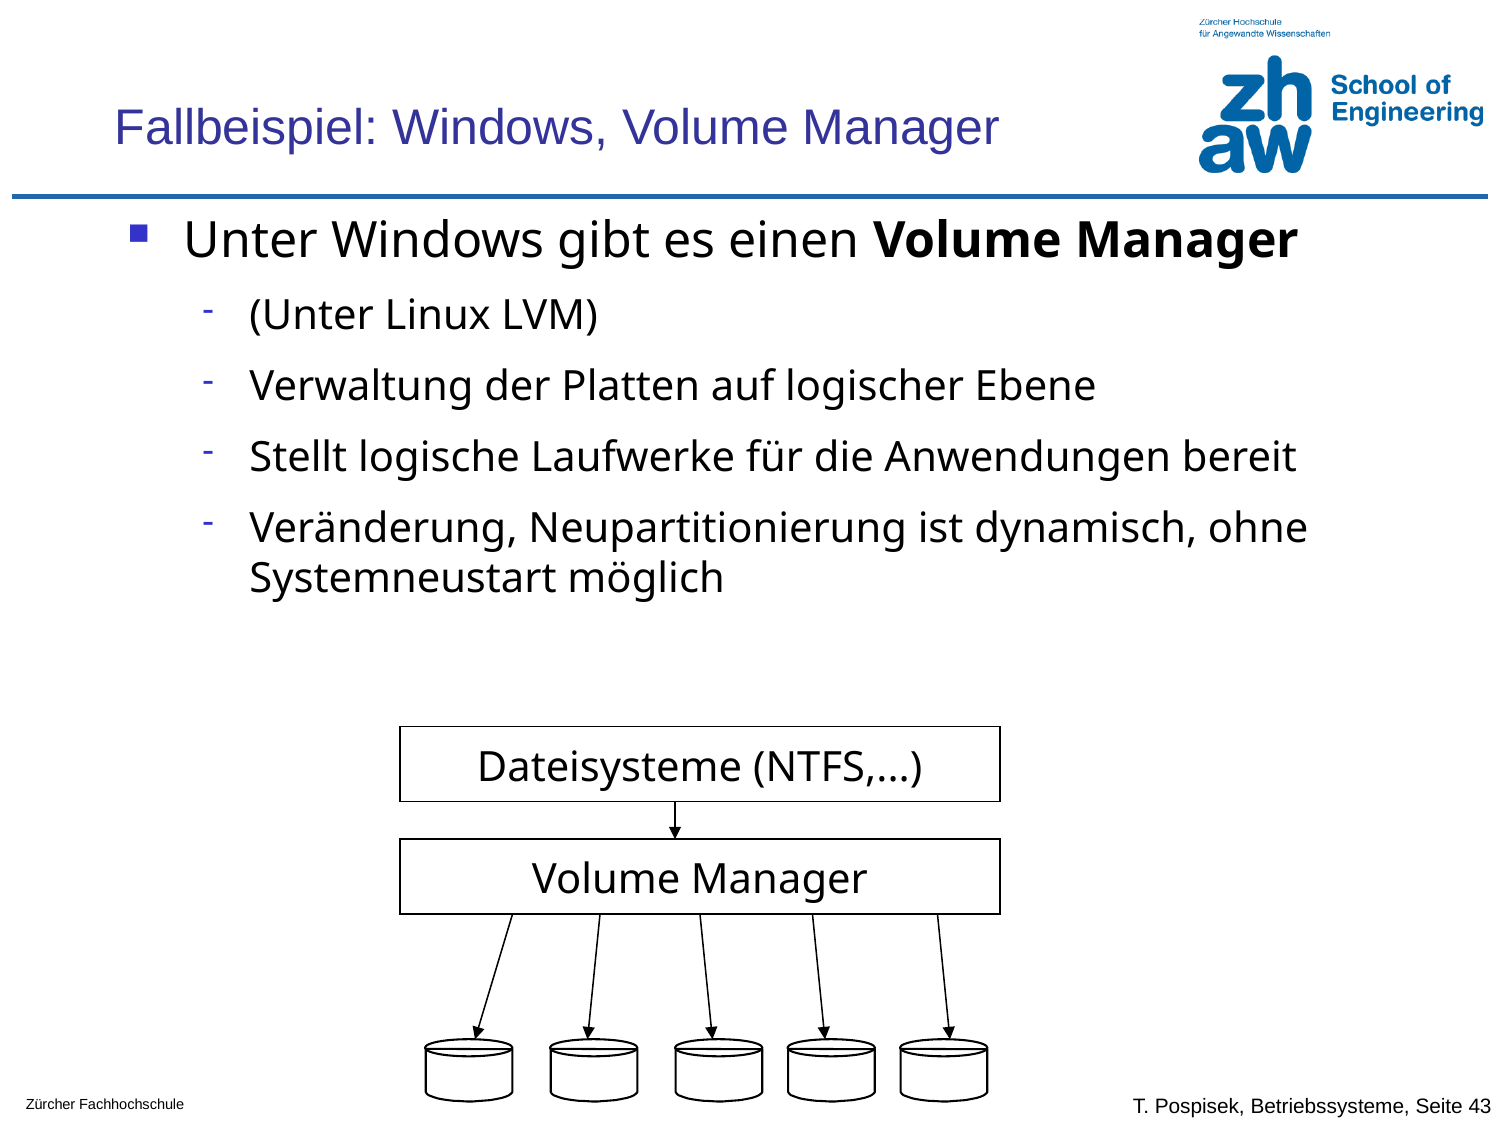

# Fallbeispiel: Windows, Volume Manager
Unter Windows gibt es einen Volume Manager
(Unter Linux LVM)
Verwaltung der Platten auf logischer Ebene
Stellt logische Laufwerke für die Anwendungen bereit
Veränderung, Neupartitionierung ist dynamisch, ohne Systemneustart möglich
Dateisysteme (NTFS,...)
Volume Manager